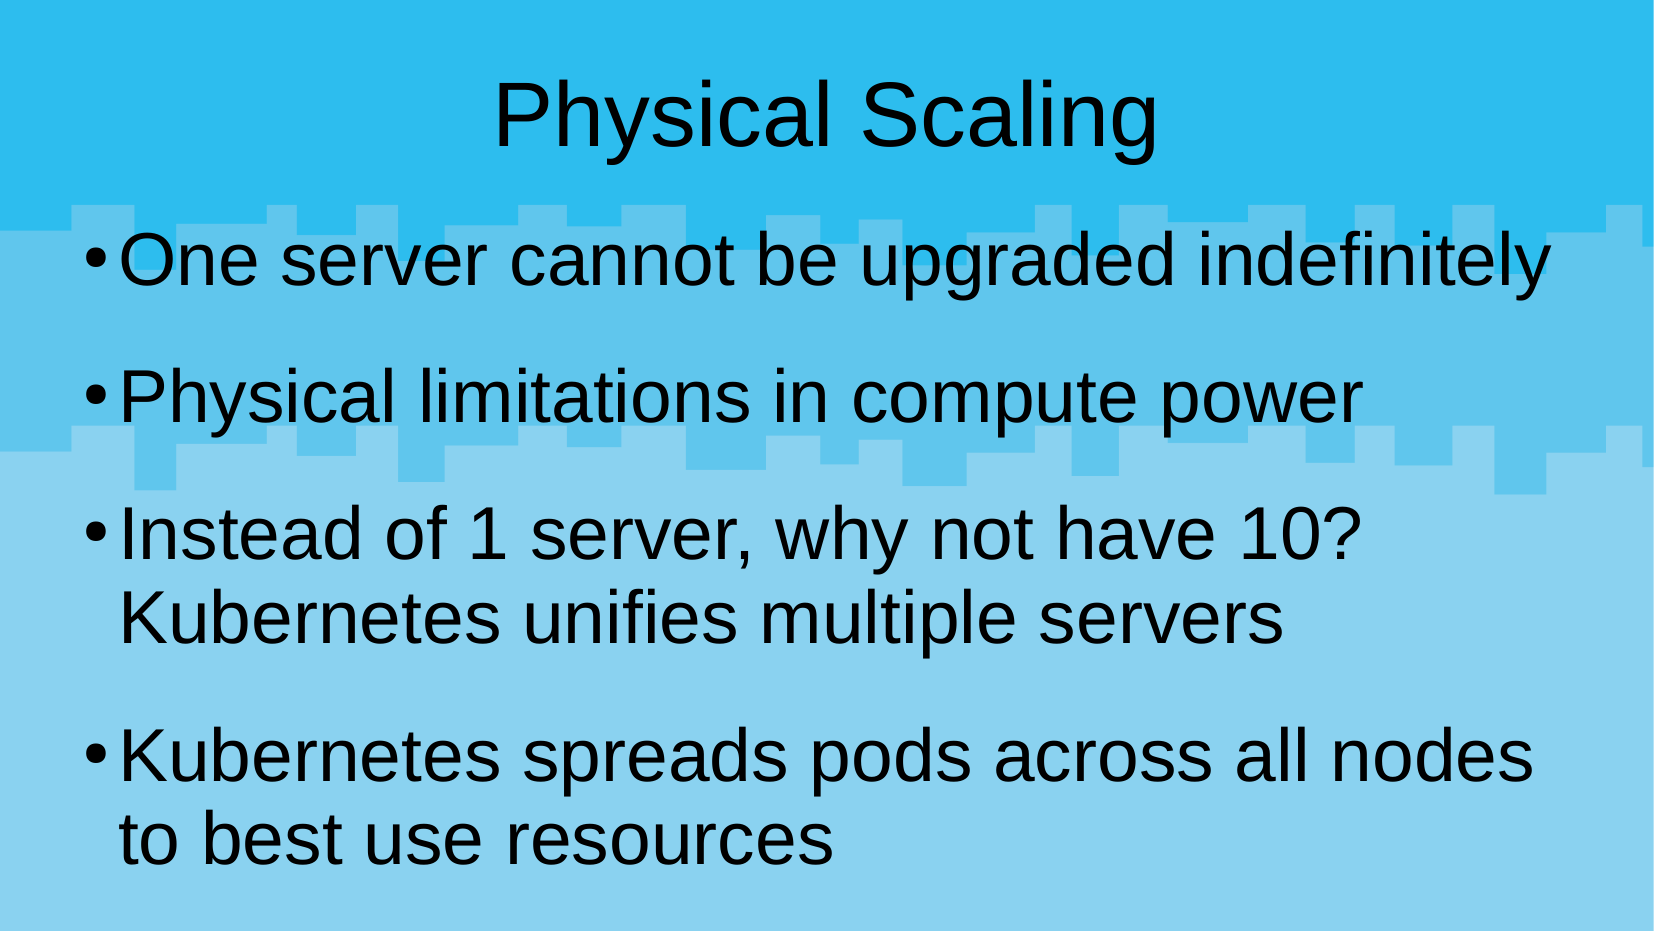

# Physical Scaling
One server cannot be upgraded indefinitely
Physical limitations in compute power
Instead of 1 server, why not have 10?
Kubernetes unifies multiple servers
Kubernetes spreads pods across all nodes to best use resources